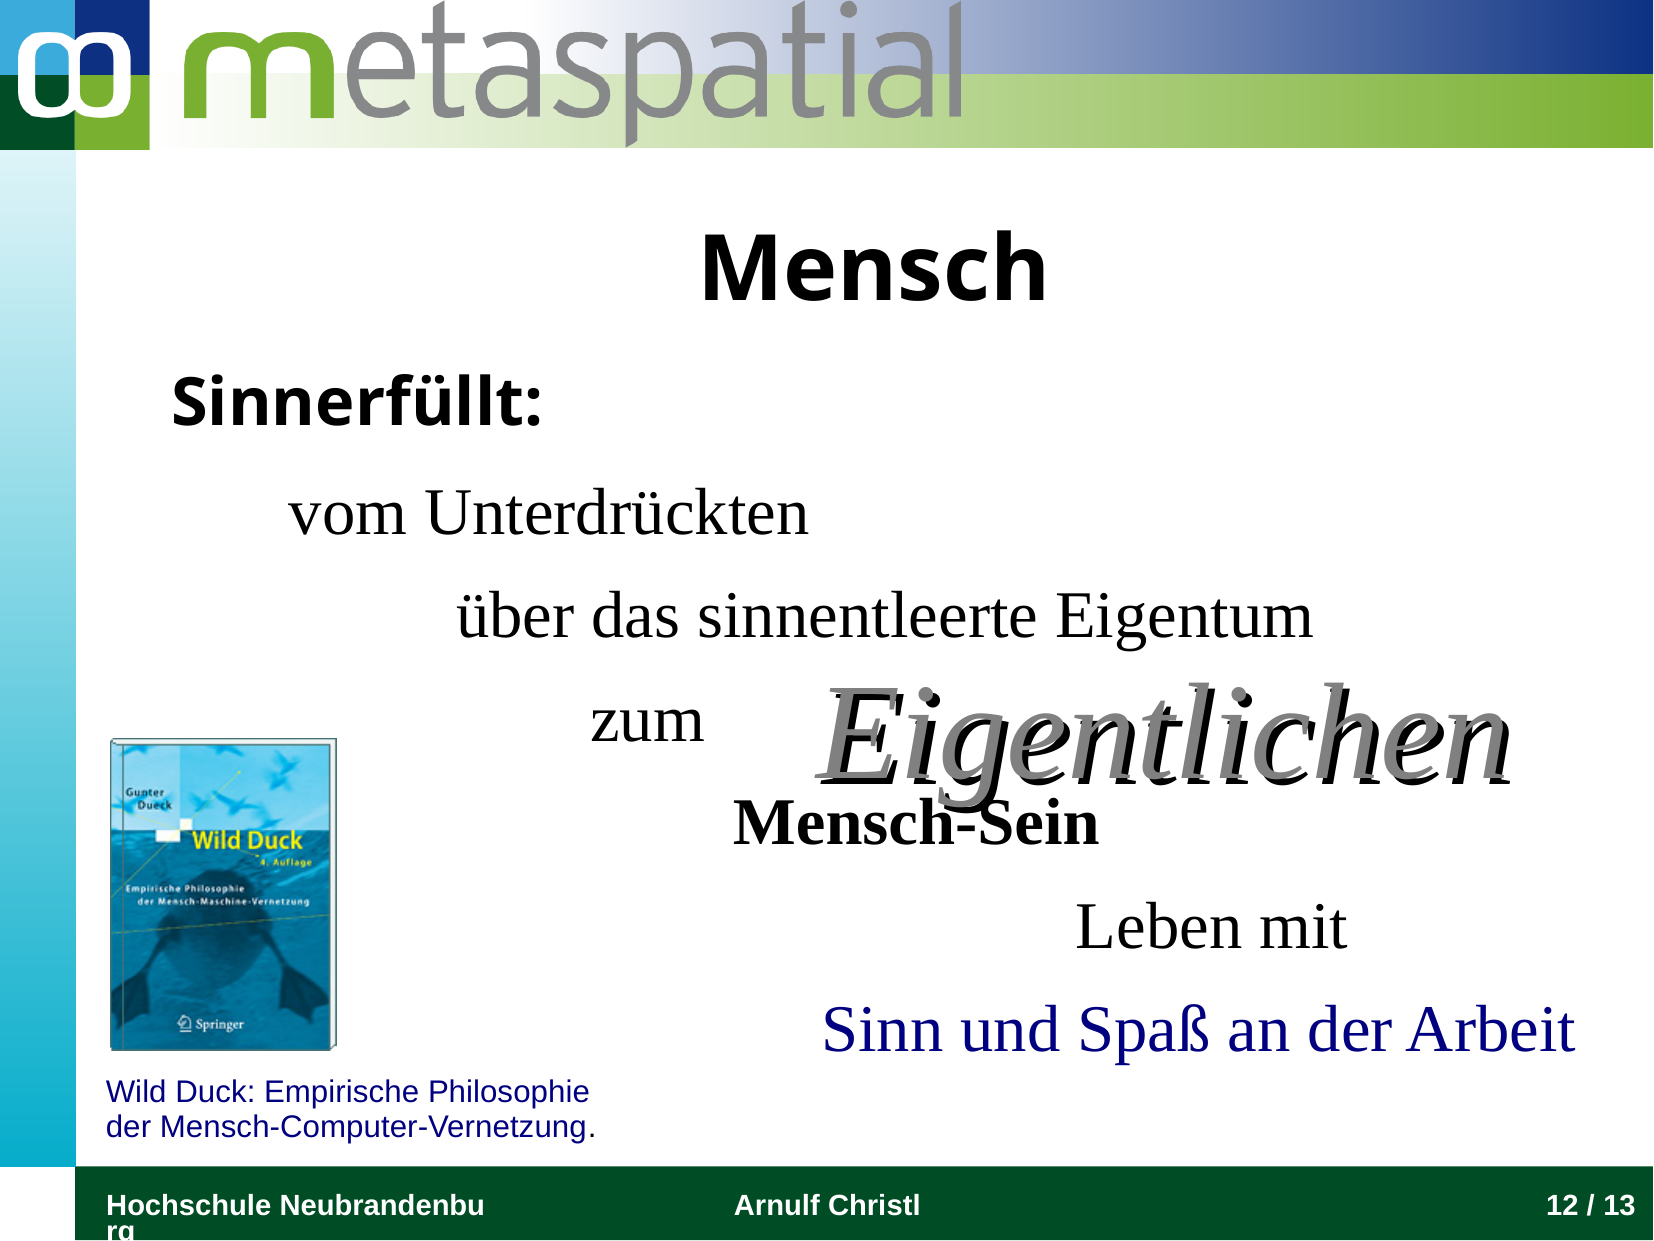

# Mensch
Sinnerfüllt:
 vom Unterdrückten
 über das sinnentleerte Eigentum
 zum
 Mensch-Sein
 Leben mit
Sinn und Spaß an der Arbeit
Eigentlichen
Wild Duck: Empirische Philosophie der Mensch-Computer-Vernetzung.
Hochschule Neubrandenburg
Arnulf Christl
12